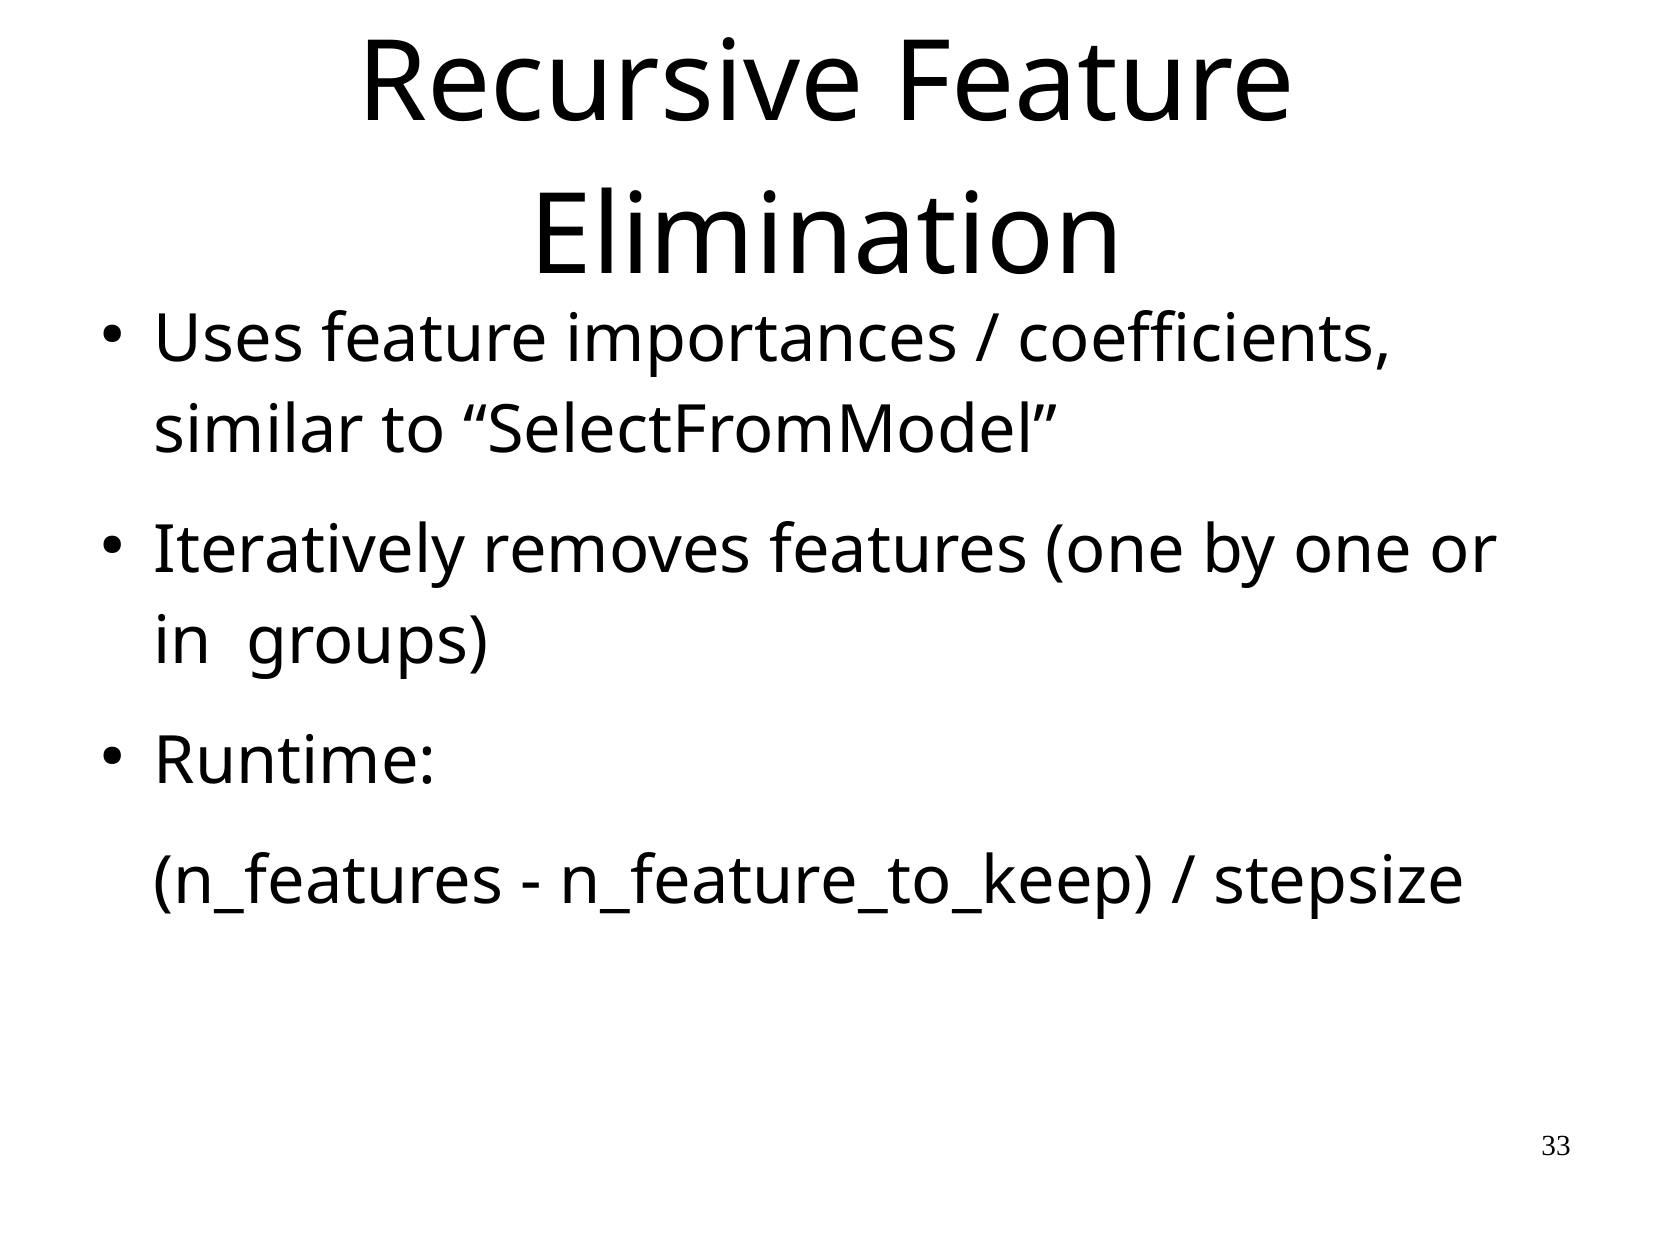

# Recursive Feature Elimination
Uses feature importances / coefficients, similar to “SelectFromModel”
Iteratively removes features (one by one or in groups)
Runtime:
(n_features - n_feature_to_keep) / stepsize
33